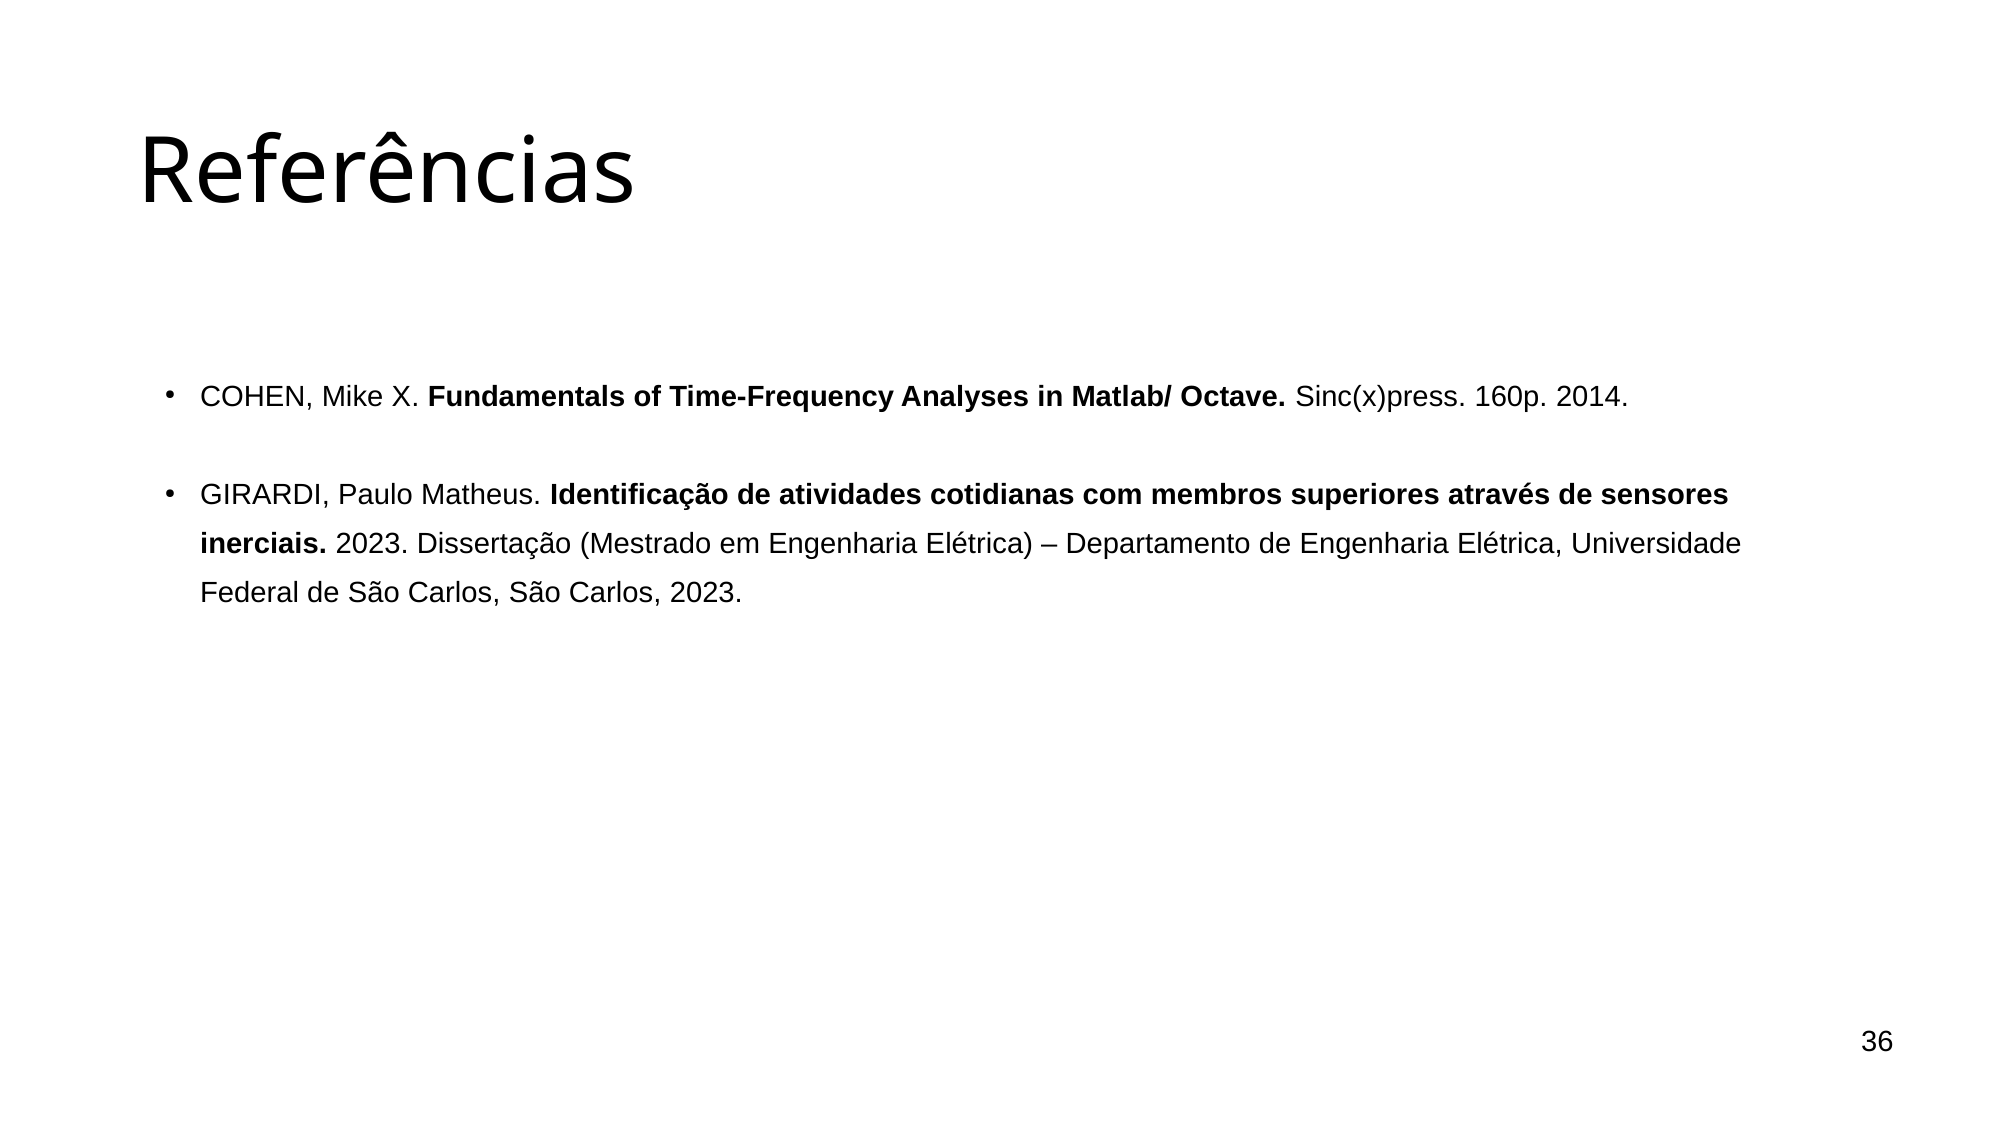

# Referências
COHEN, Mike X. Fundamentals of Time-Frequency Analyses in Matlab/ Octave. Sinc(x)press. 160p. 2014.
GIRARDI, Paulo Matheus. Identificação de atividades cotidianas com membros superiores através de sensores inerciais. 2023. Dissertação (Mestrado em Engenharia Elétrica) – Departamento de Engenharia Elétrica, Universidade Federal de São Carlos, São Carlos, 2023.